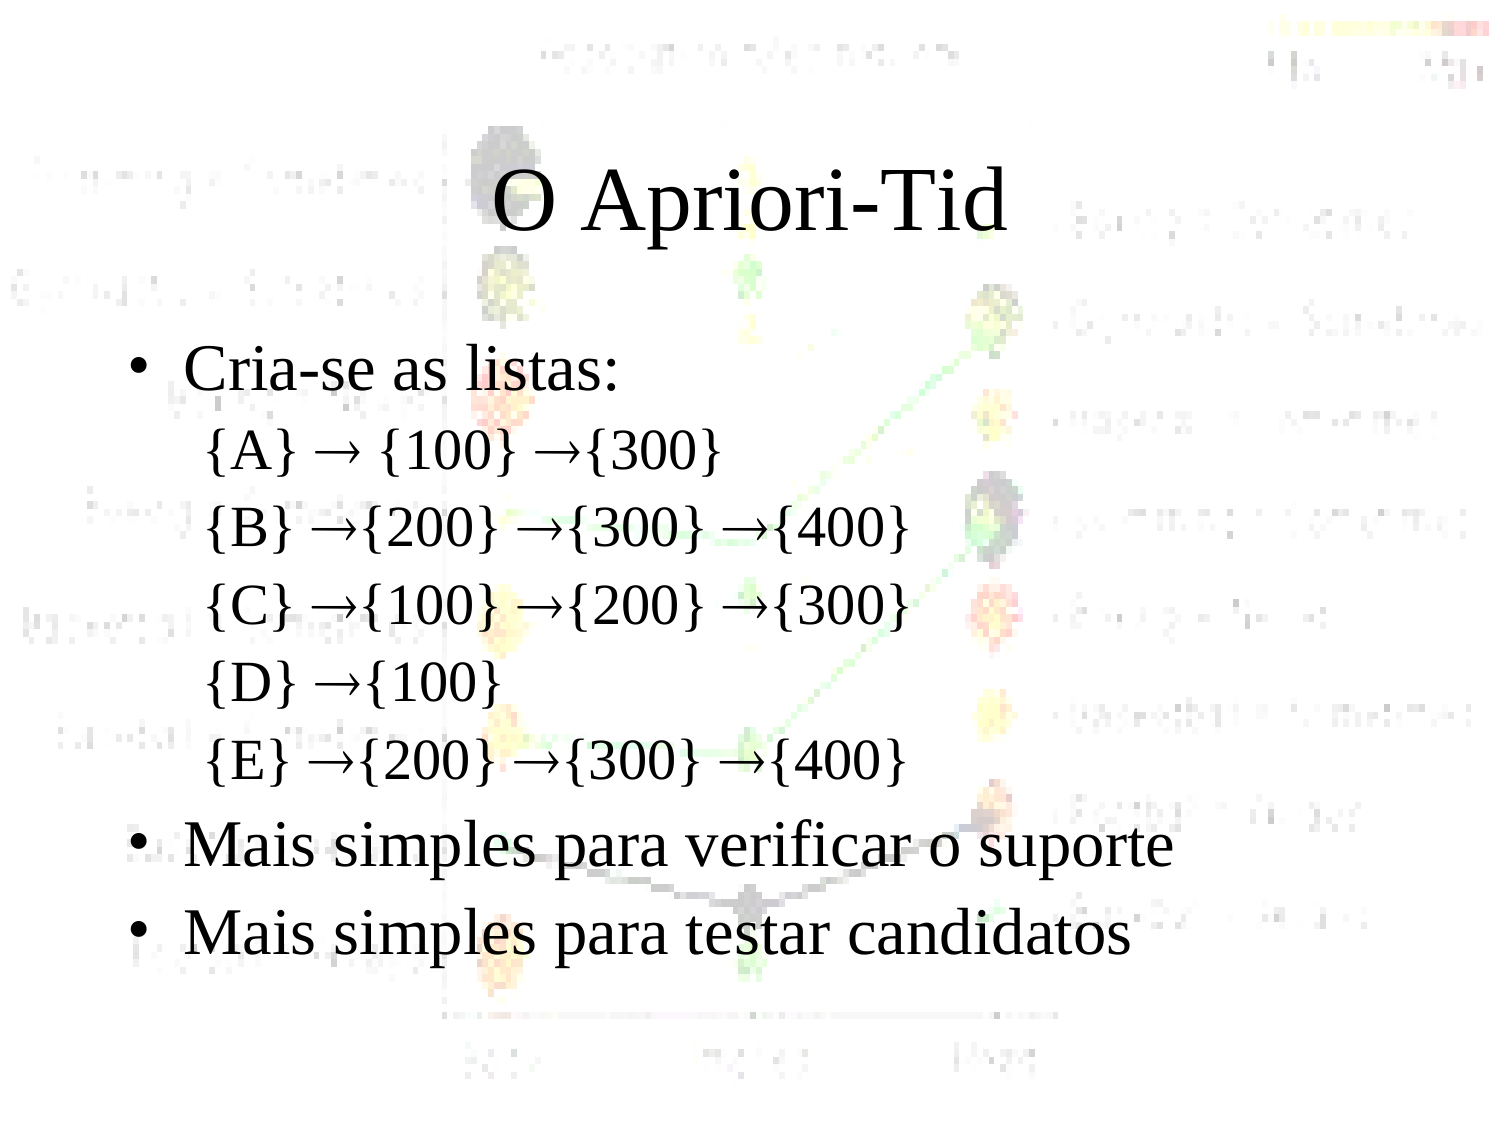

# O Apriori-Tid
Cria-se as listas:
{A}  {100} {300}
{B} {200} {300} {400}
{C} {100} {200} {300}
{D} {100}
{E} {200} {300} {400}
Mais simples para verificar o suporte
Mais simples para testar candidatos